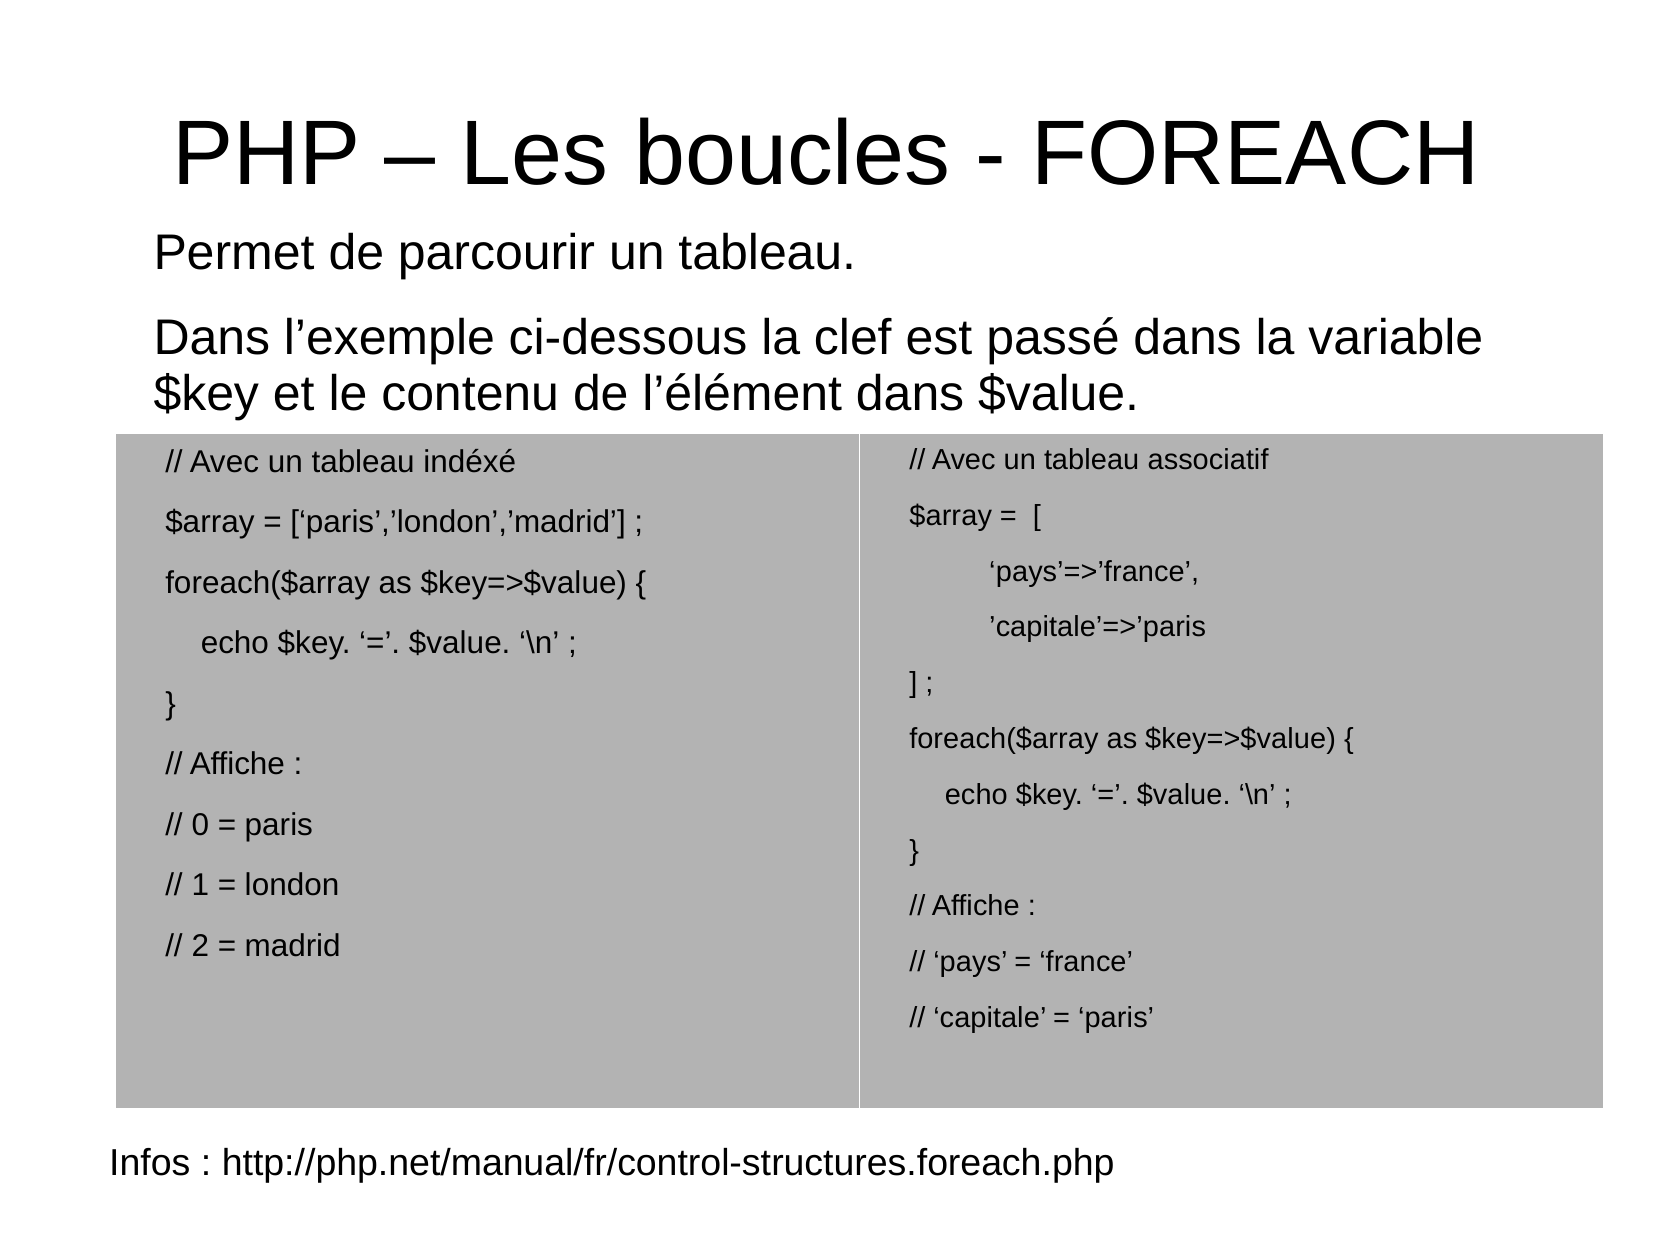

# PHP – Les boucles - FOREACH
Permet de parcourir un tableau.
Dans l’exemple ci-dessous la clef est passé dans la variable $key et le contenu de l’élément dans $value.
| // Avec un tableau indéxé $array = [‘paris’,’london’,’madrid’] ; foreach($array as $key=>$value) { echo $key. ‘=’. $value. ‘\n’ ; } // Affiche : // 0 = paris // 1 = london // 2 = madrid | // Avec un tableau associatif $array = [ ‘pays’=>’france’, ’capitale’=>’paris ] ; foreach($array as $key=>$value) { echo $key. ‘=’. $value. ‘\n’ ; } // Affiche : // ‘pays’ = ‘france’ // ‘capitale’ = ‘paris’ |
| --- | --- |
Infos : http://php.net/manual/fr/control-structures.foreach.php